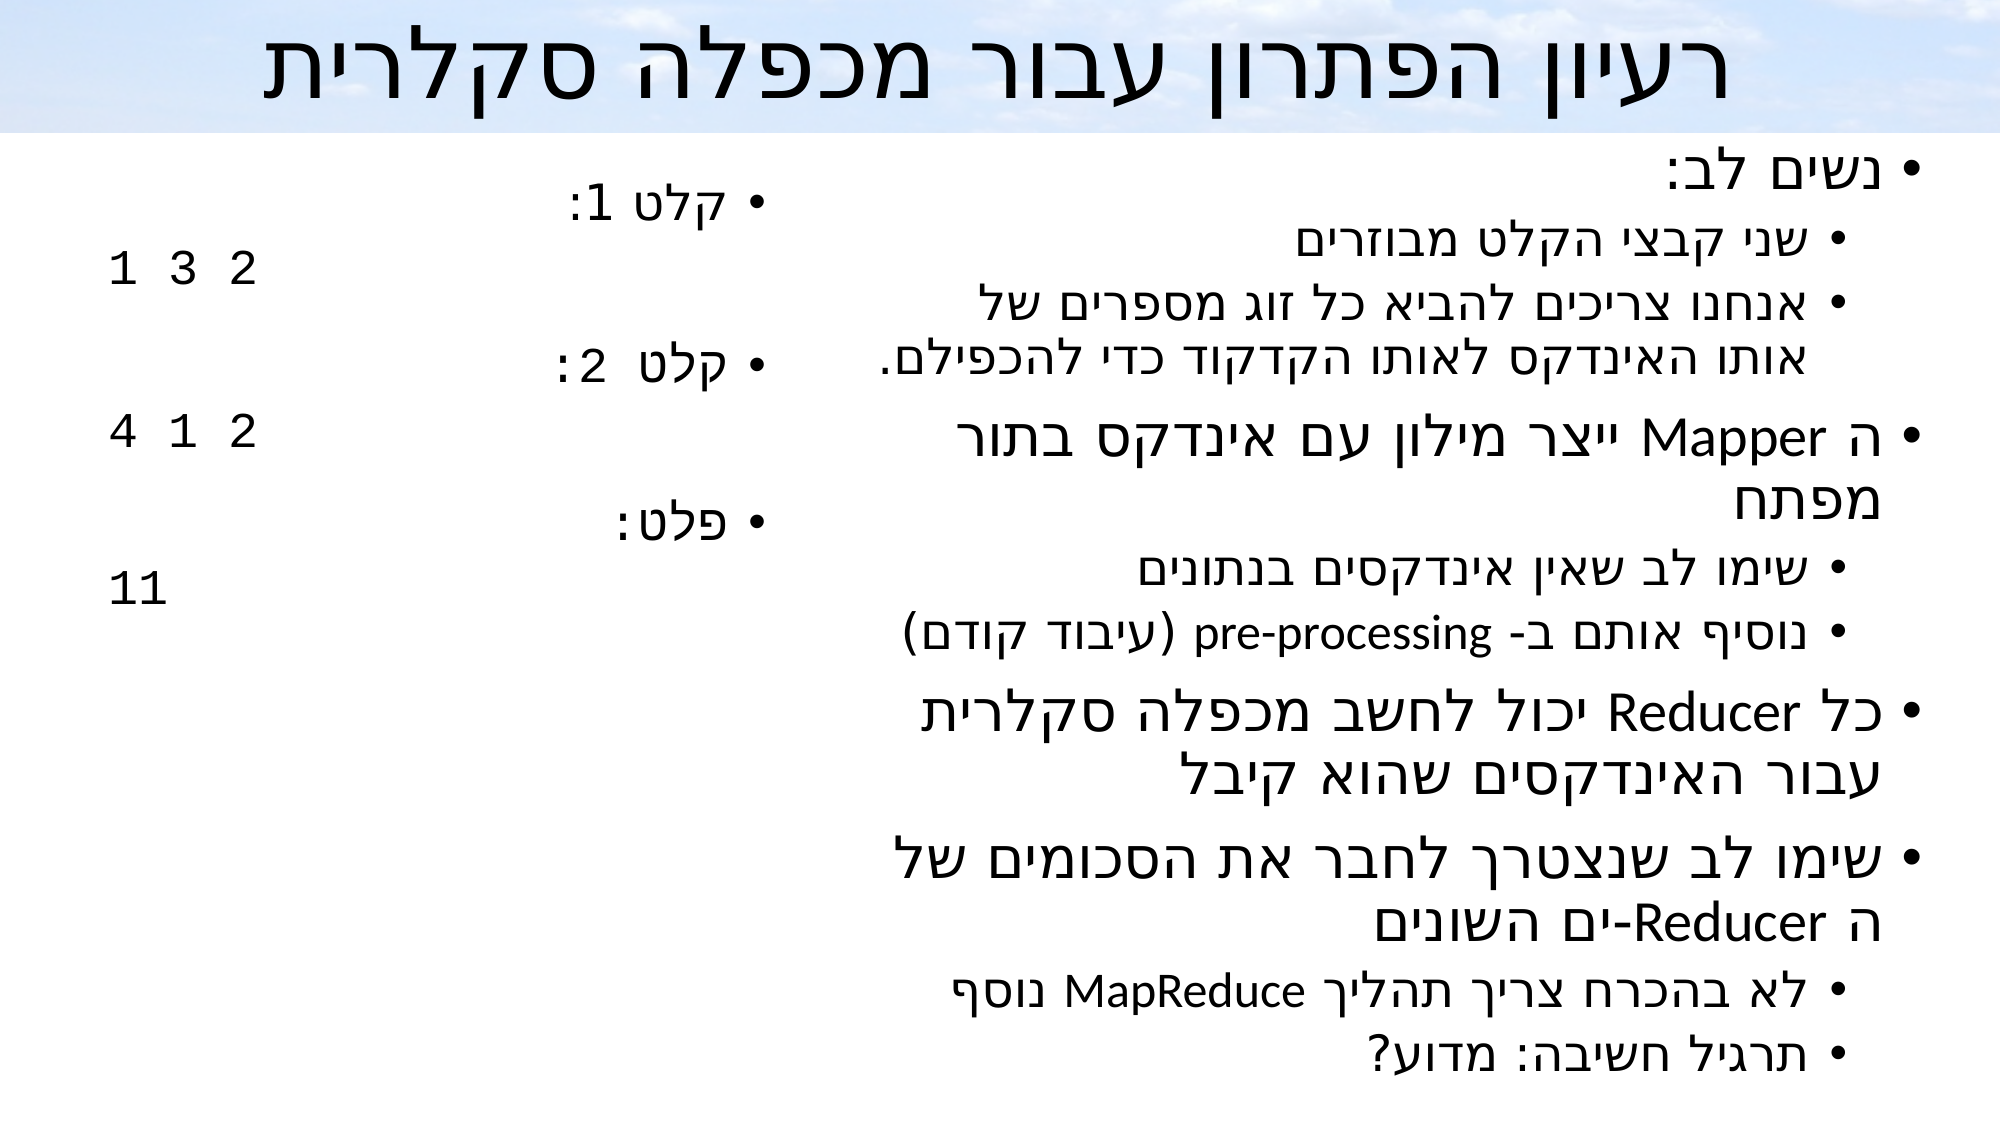

# רעיון הפתרון עבור מכפלה סקלרית
נשים לב:
שני קבצי הקלט מבוזרים
אנחנו צריכים להביא כל זוג מספרים של אותו האינדקס לאותו הקדקוד כדי להכפילם.
ה Mapper ייצר מילון עם אינדקס בתור מפתח
שימו לב שאין אינדקסים בנתונים
נוסיף אותם ב- pre-processing (עיבוד קודם)
כל Reducer יכול לחשב מכפלה סקלרית עבור האינדקסים שהוא קיבל
שימו לב שנצטרך לחבר את הסכומים של ה Reducer-ים השונים
לא בהכרח צריך תהליך MapReduce נוסף
תרגיל חשיבה: מדוע?
קלט 1:
1 3 2
קלט 2:
4 1 2
פלט:
11